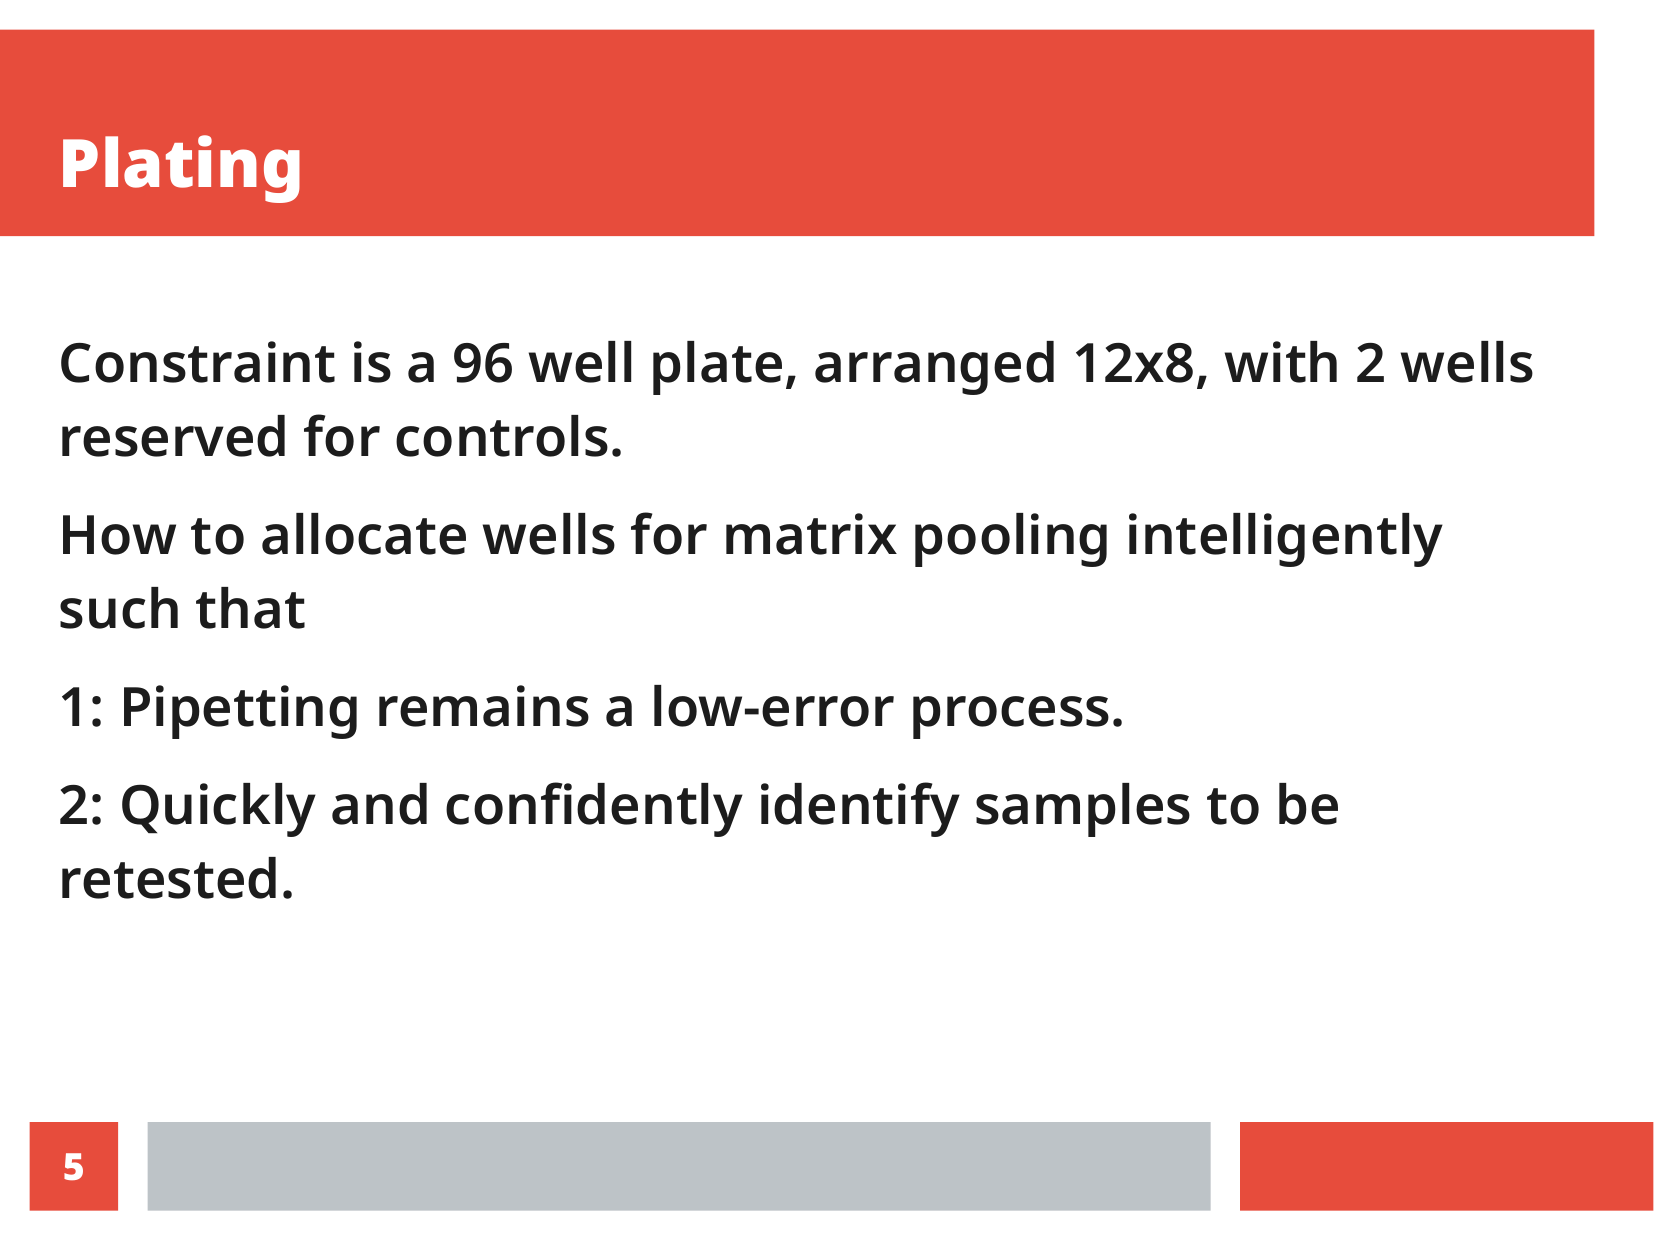

# Plating
Constraint is a 96 well plate, arranged 12x8, with 2 wells reserved for controls.
How to allocate wells for matrix pooling intelligently such that
1: Pipetting remains a low-error process.
2: Quickly and confidently identify samples to be retested.
5